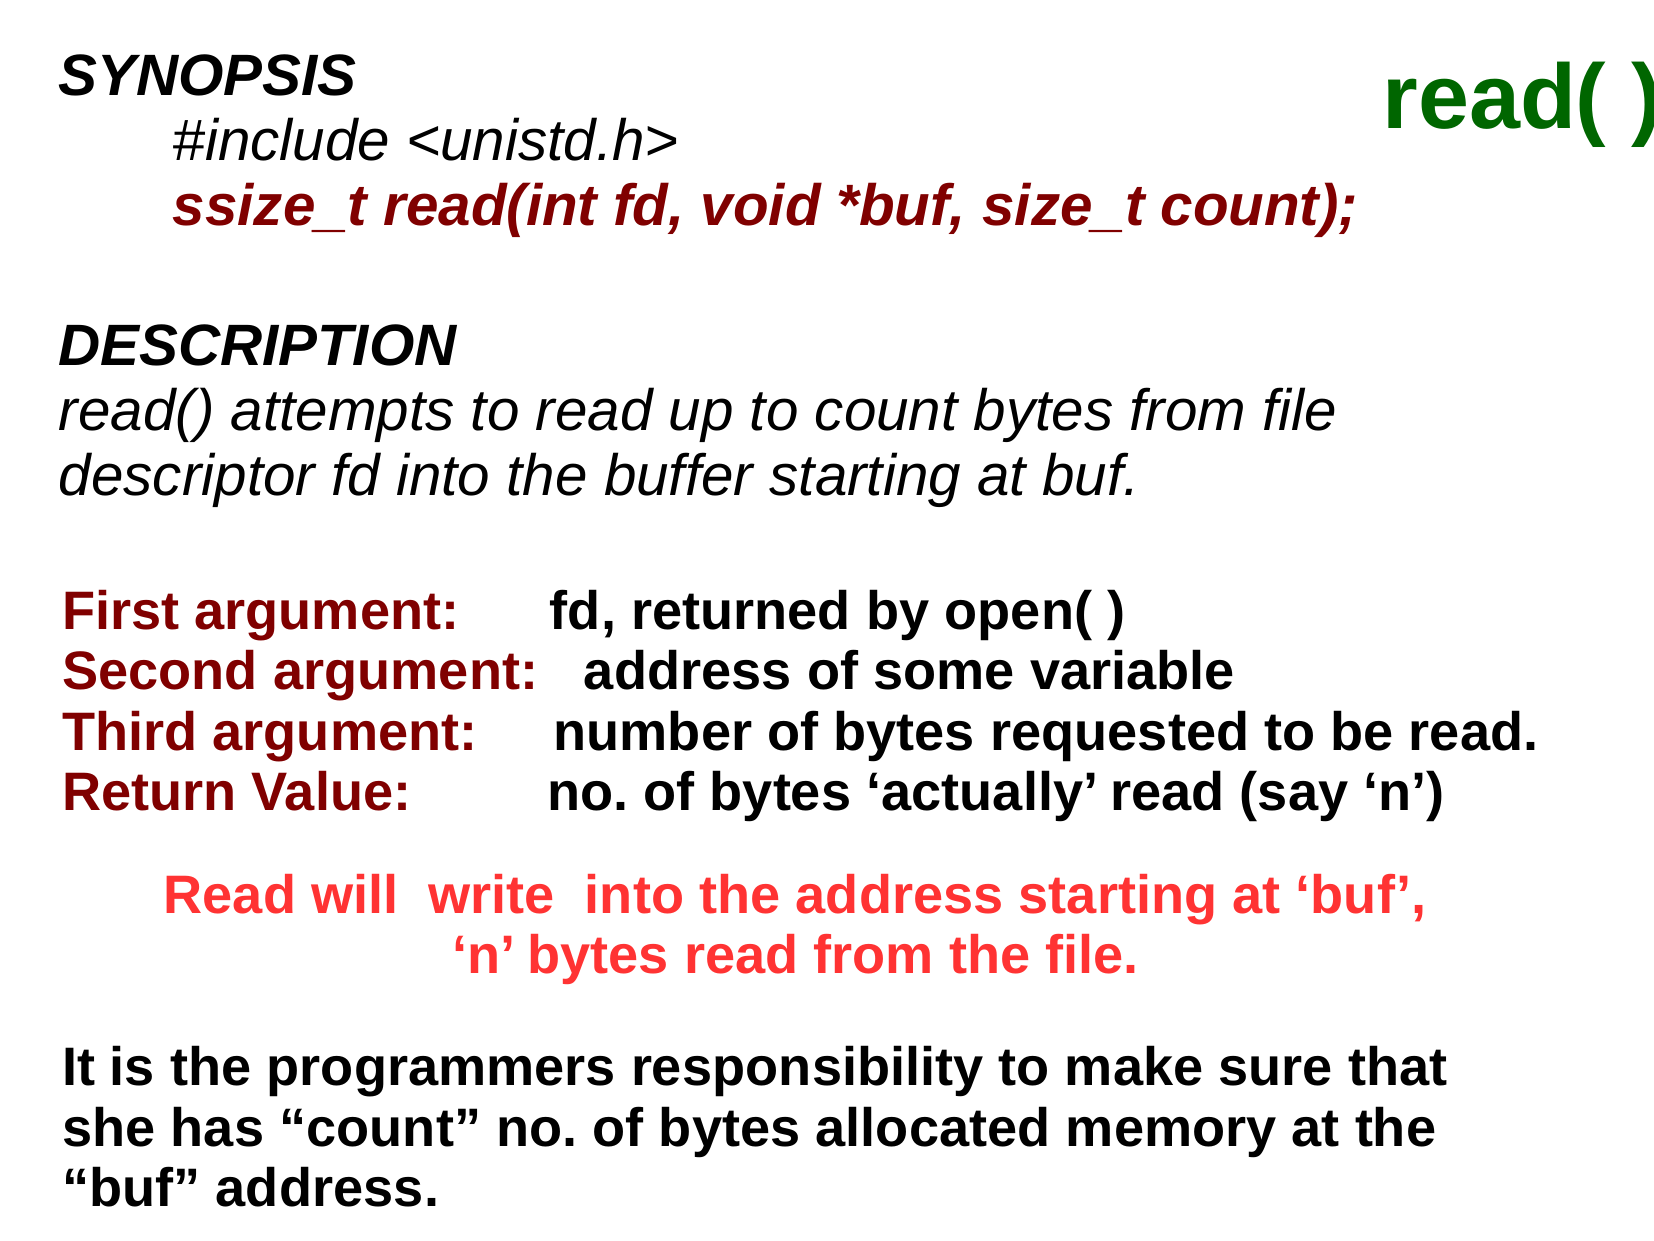

# read( )
SYNOPSIS
 #include <unistd.h>
 ssize_t read(int fd, void *buf, size_t count);
DESCRIPTION
read() attempts to read up to count bytes from file descriptor fd into the buffer starting at buf.
First argument: fd, returned by open( )
Second argument: address of some variable
Third argument: number of bytes requested to be read.
Return Value: no. of bytes ‘actually’ read (say ‘n’)
Read will write into the address starting at ‘buf’,
‘n’ bytes read from the file.
It is the programmers responsibility to make sure that she has “count” no. of bytes allocated memory at the “buf” address.